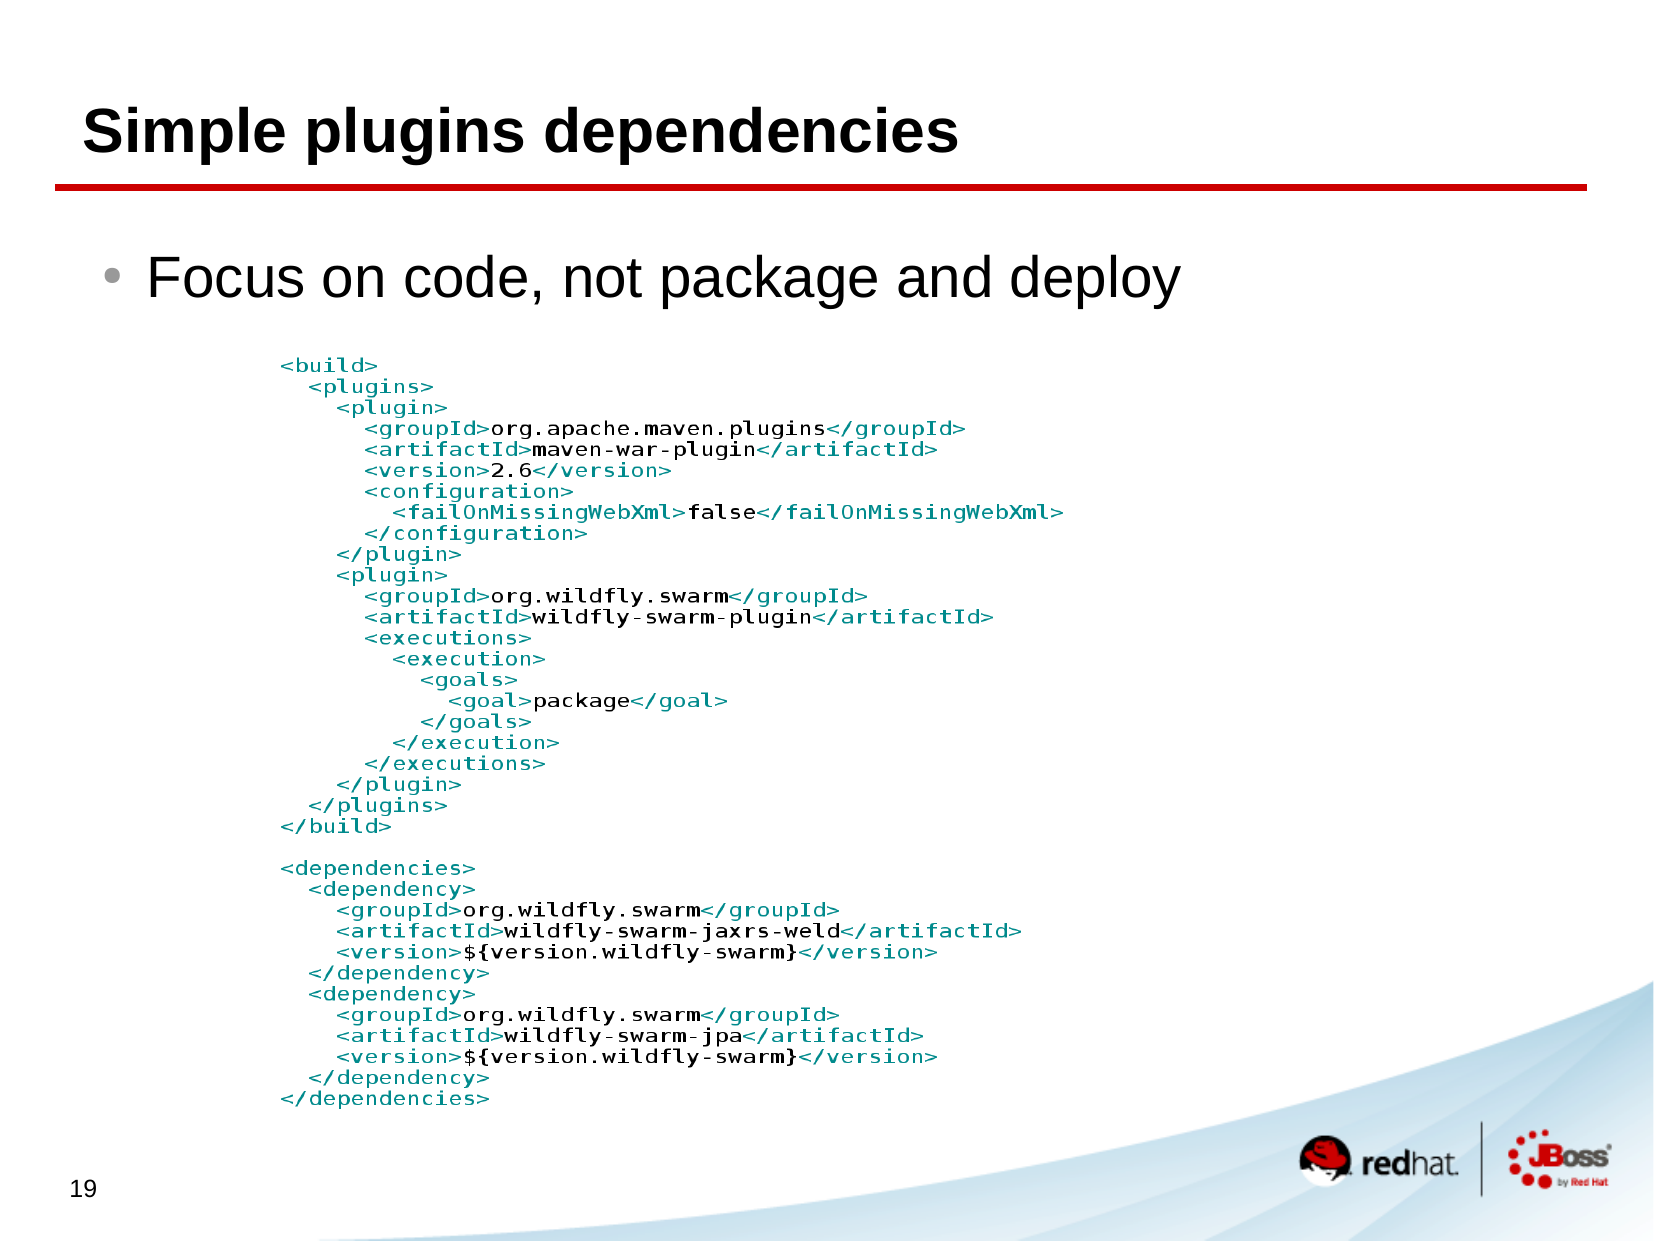

# Simple plugins dependencies
Focus on code, not package and deploy